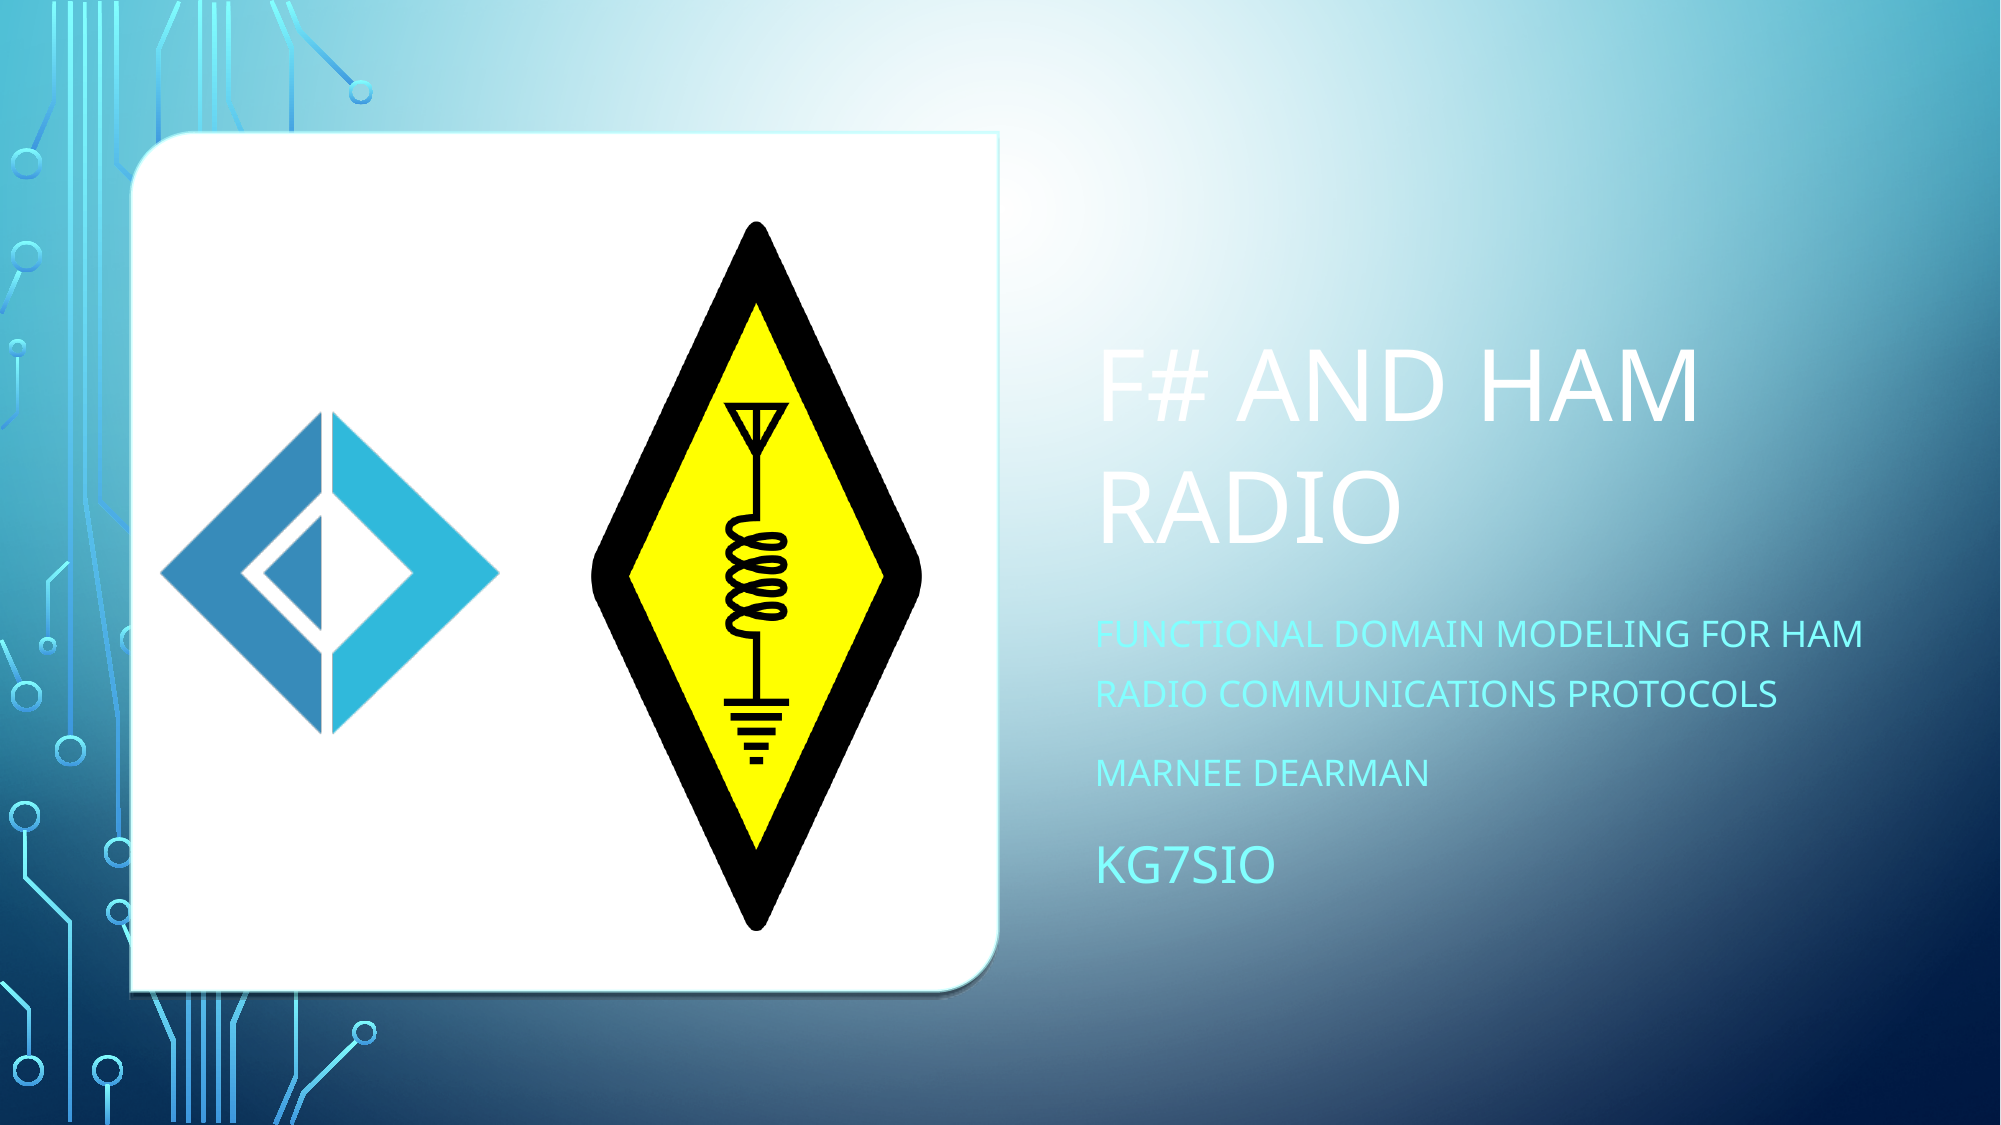

# F# and Ham Radio
Functional domain modeling for HAM RADIO communications protocols
Marnee Dearman
KG7SIO